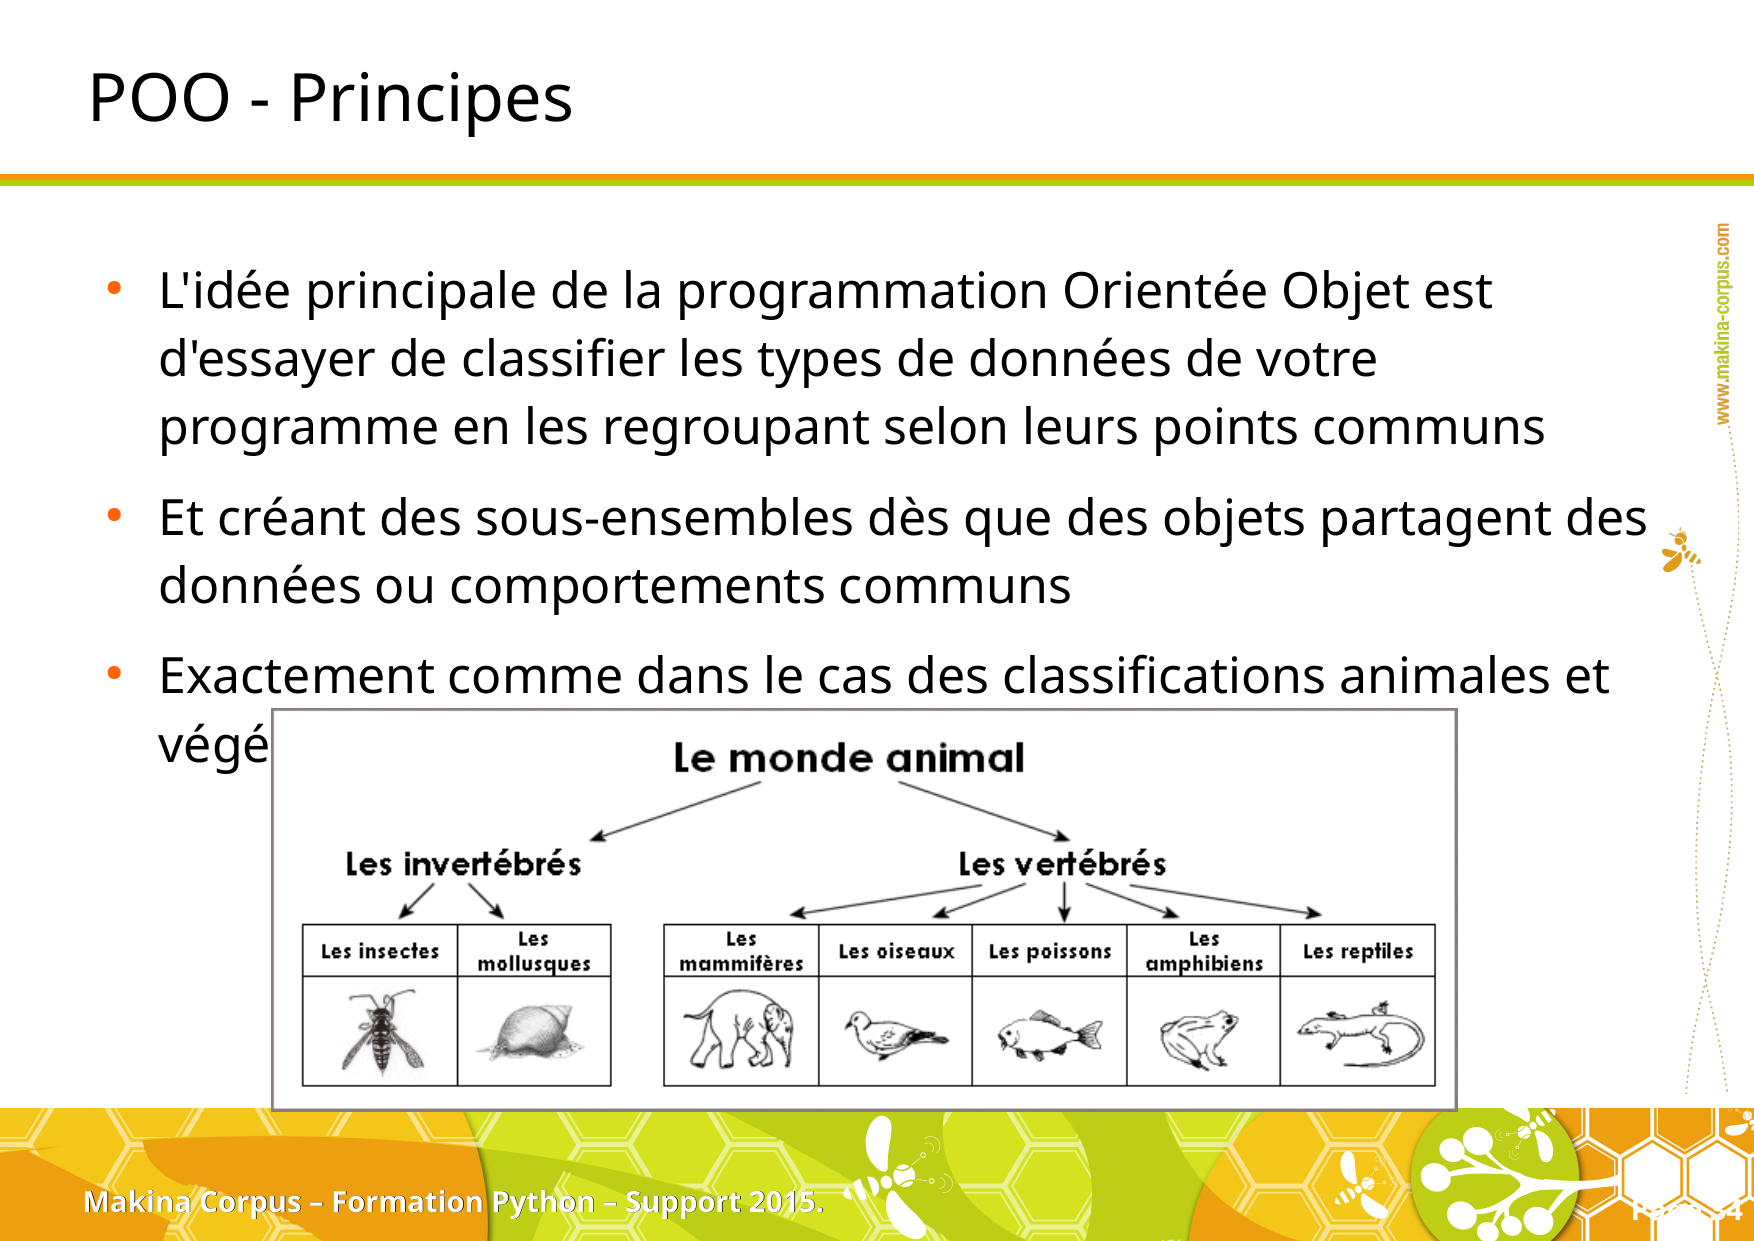

# POO - Principes
L'idée principale de la programmation Orientée Objet est d'essayer de classifier les types de données de votre programme en les regroupant selon leurs points communs
Et créant des sous-ensembles dès que des objets partagent des données ou comportements communs
Exactement comme dans le cas des classifications animales et végétales
tesg
34